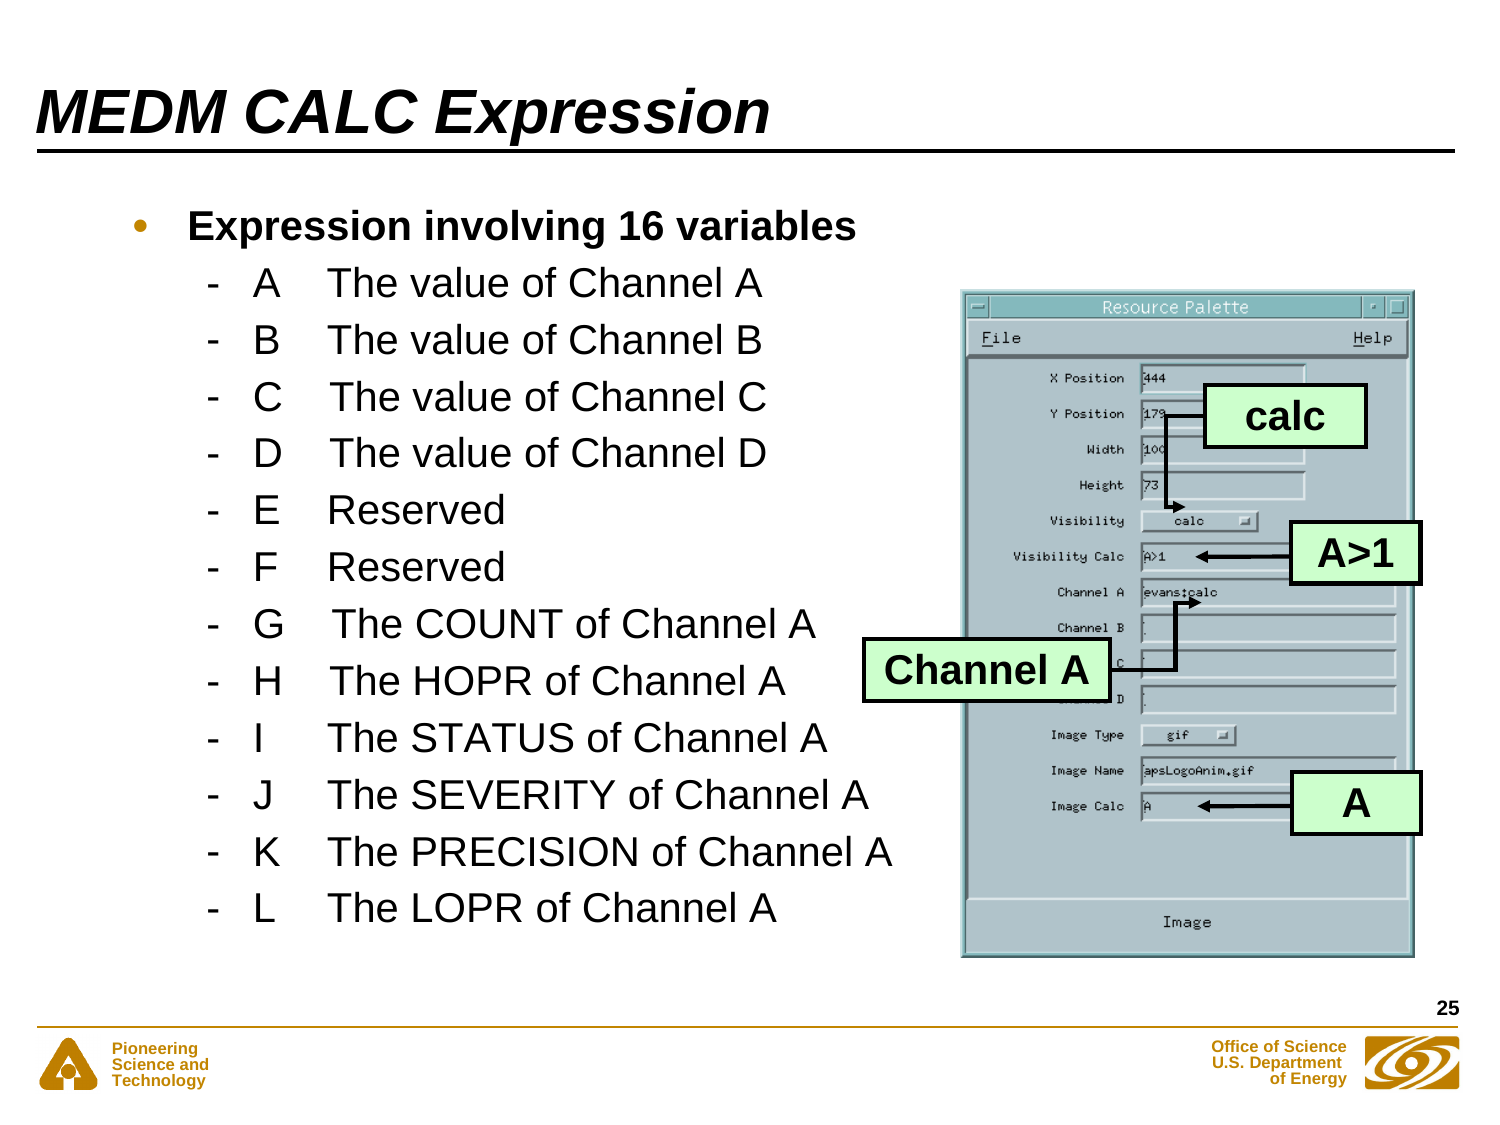

# MEDM CALC Expression
Expression involving 16 variables
A The value of Channel A
B	 The value of Channel B
C The value of Channel C
D The value of Channel D
E	 Reserved
F	 Reserved
G The COUNT of Channel A
H The HOPR of Channel A
I	 The STATUS of Channel A
J	 The SEVERITY of Channel A
K	 The PRECISION of Channel A
L	 The LOPR of Channel A
calc
A>1
Channel A
A
25